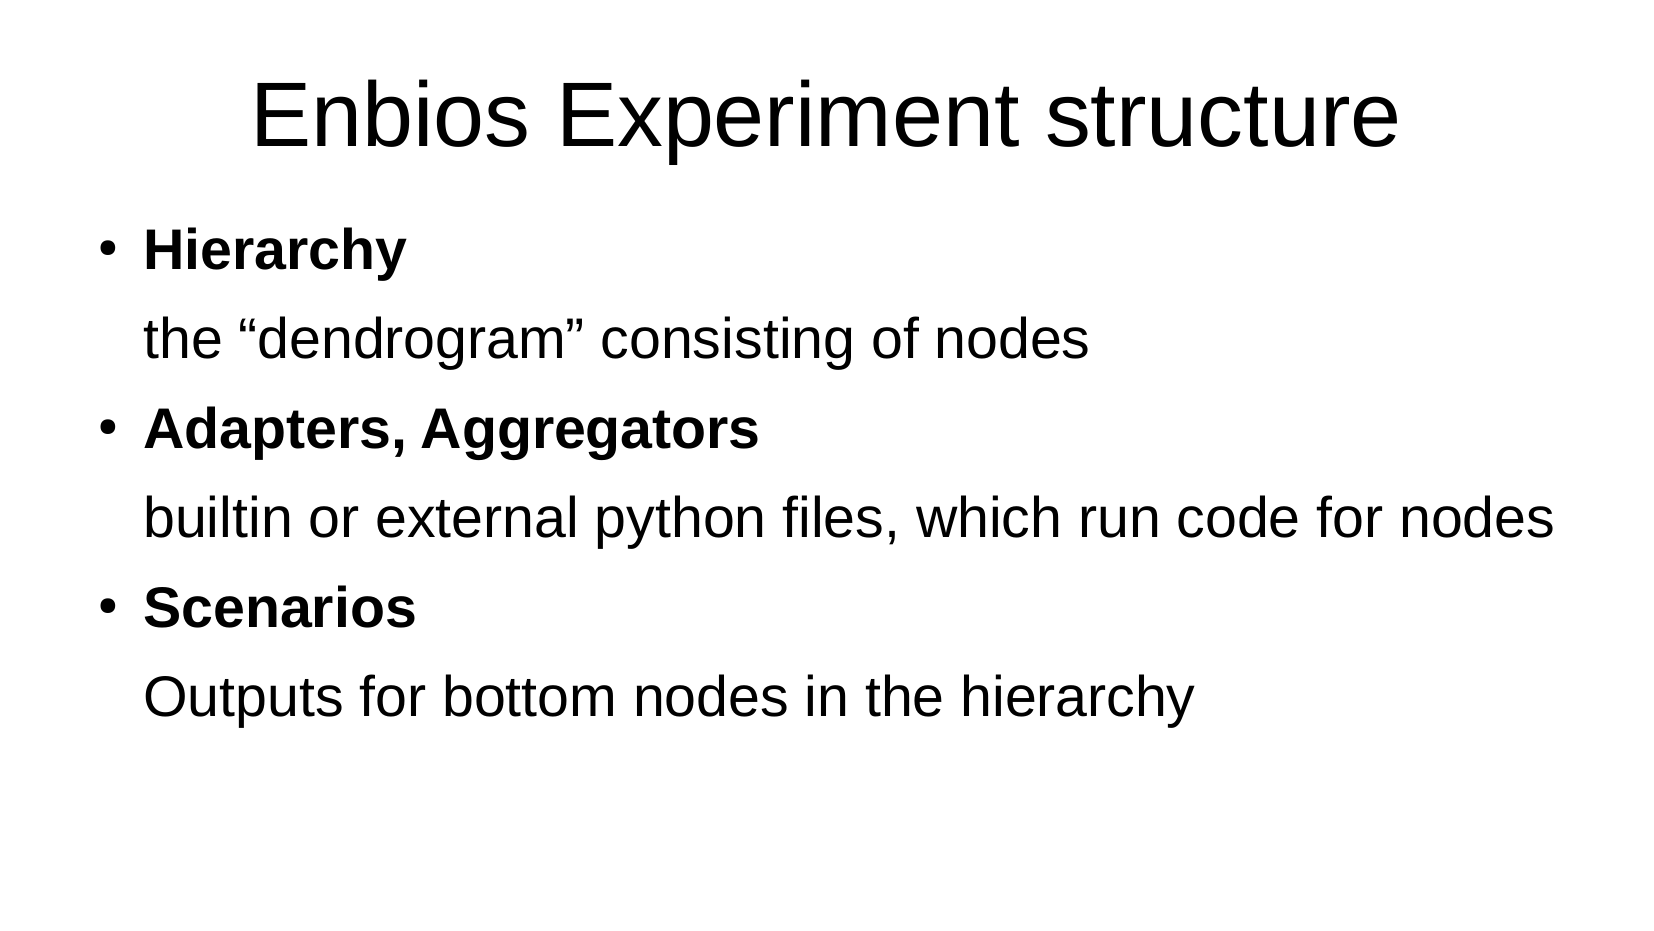

# Enbios Experiment structure
Hierarchy
the “dendrogram” consisting of nodes
Adapters, Aggregators
builtin or external python files, which run code for nodes
Scenarios
Outputs for bottom nodes in the hierarchy